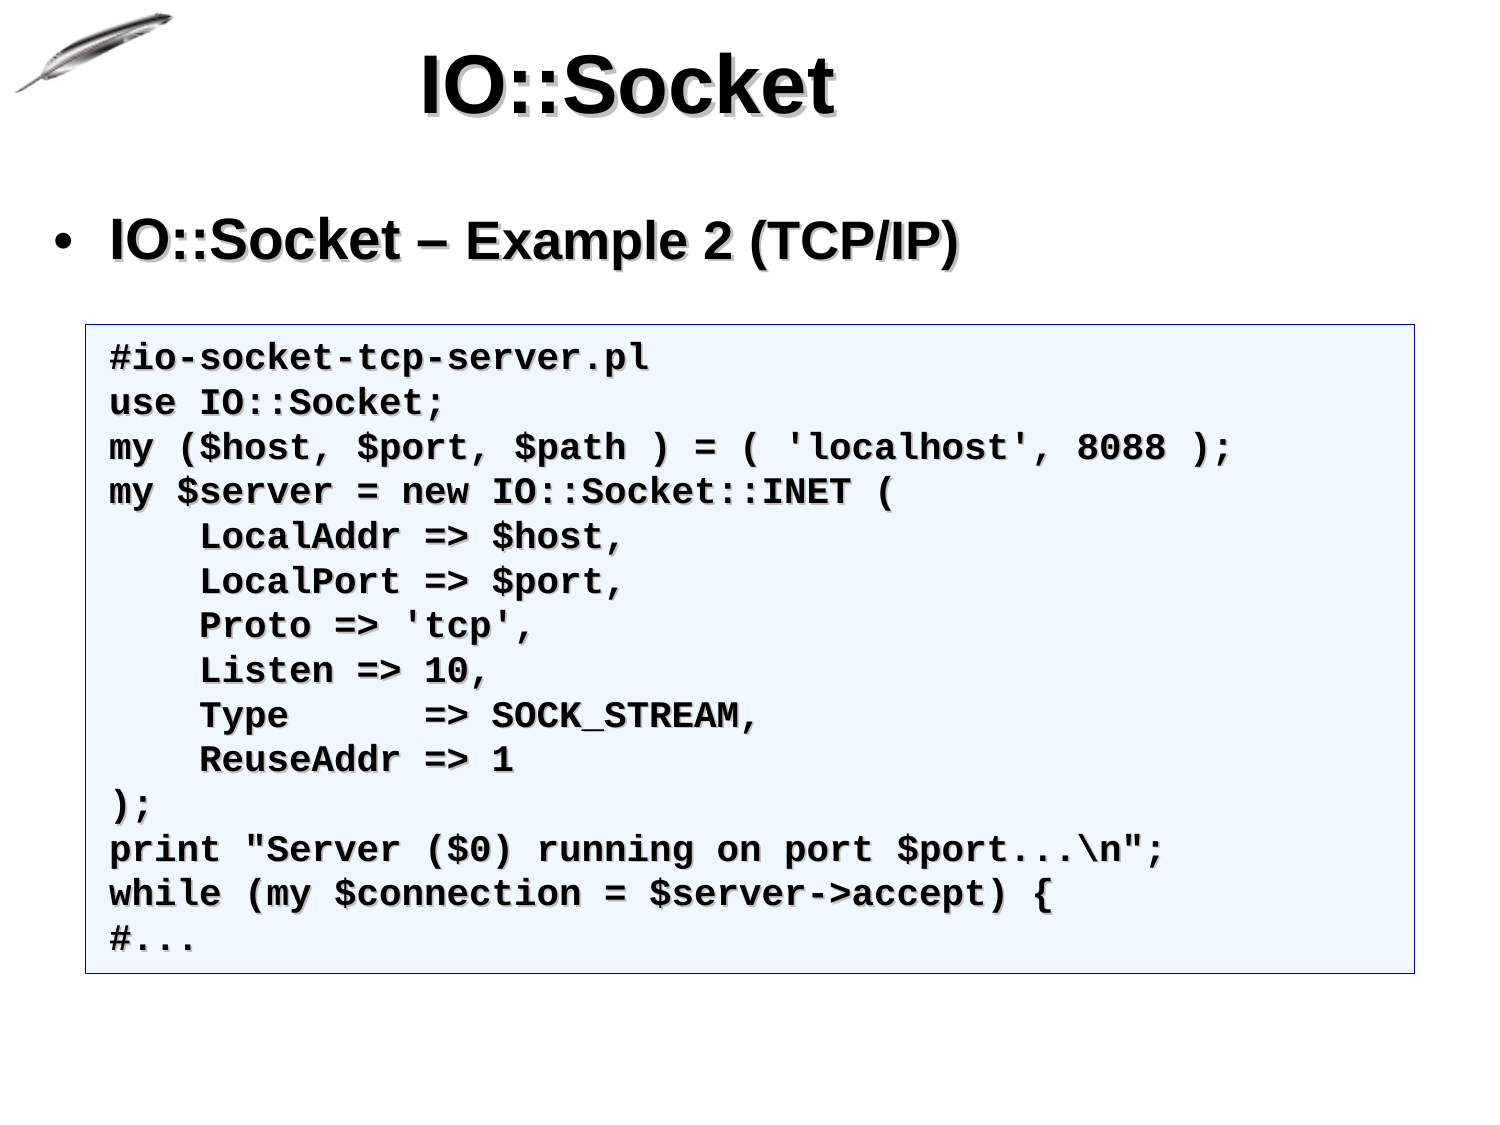

# IO::Socket
IO::Socket – Example 2 (TCP/IP)
#io-socket-tcp-server.pl
use IO::Socket;
my ($host, $port, $path ) = ( 'localhost', 8088 );
my $server = new IO::Socket::INET (
 LocalAddr => $host,
 LocalPort => $port,
 Proto => 'tcp',
 Listen => 10,
 Type => SOCK_STREAM,
 ReuseAddr => 1
);
print "Server ($0) running on port $port...\n";
while (my $connection = $server->accept) {
#...